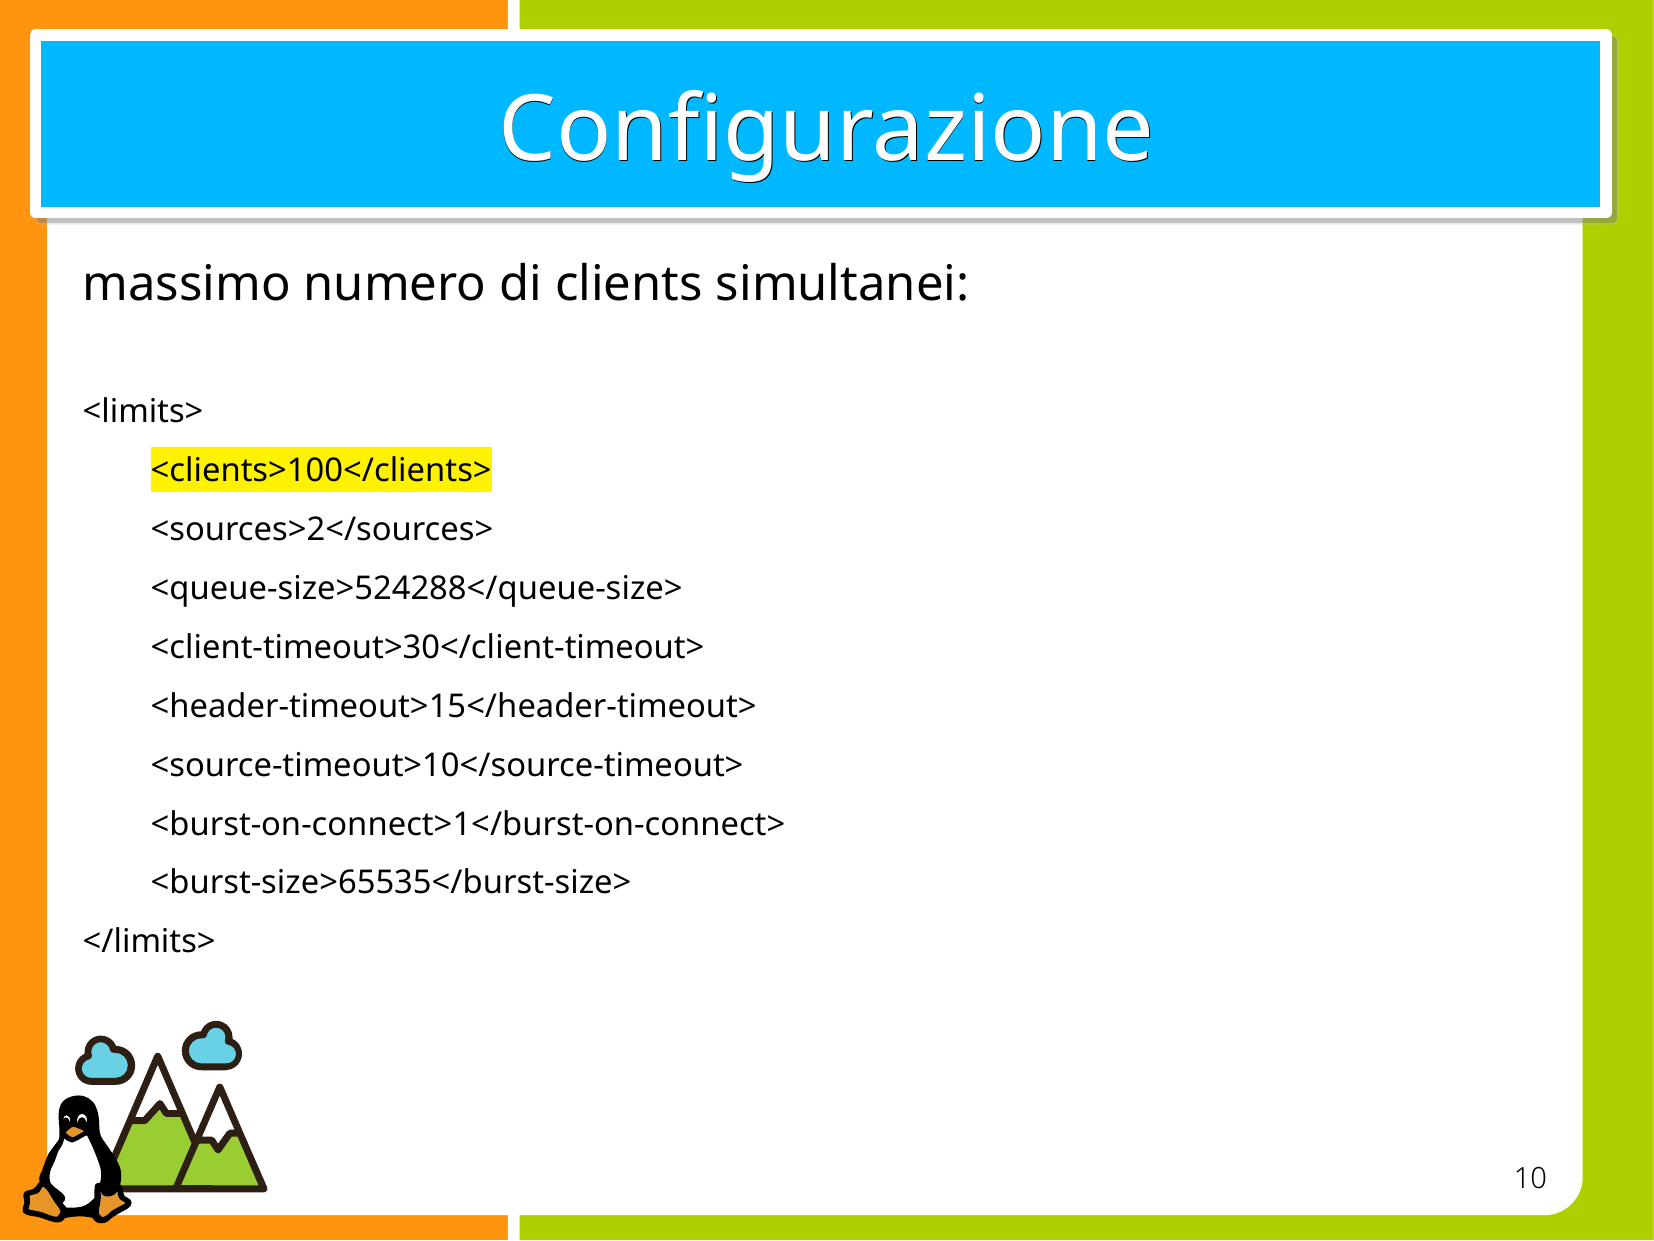

# Configurazione
massimo numero di clients simultanei:
<limits>
 <clients>100</clients>
 <sources>2</sources>
 <queue-size>524288</queue-size>
 <client-timeout>30</client-timeout>
 <header-timeout>15</header-timeout>
 <source-timeout>10</source-timeout>
 <burst-on-connect>1</burst-on-connect>
 <burst-size>65535</burst-size>
</limits>
10